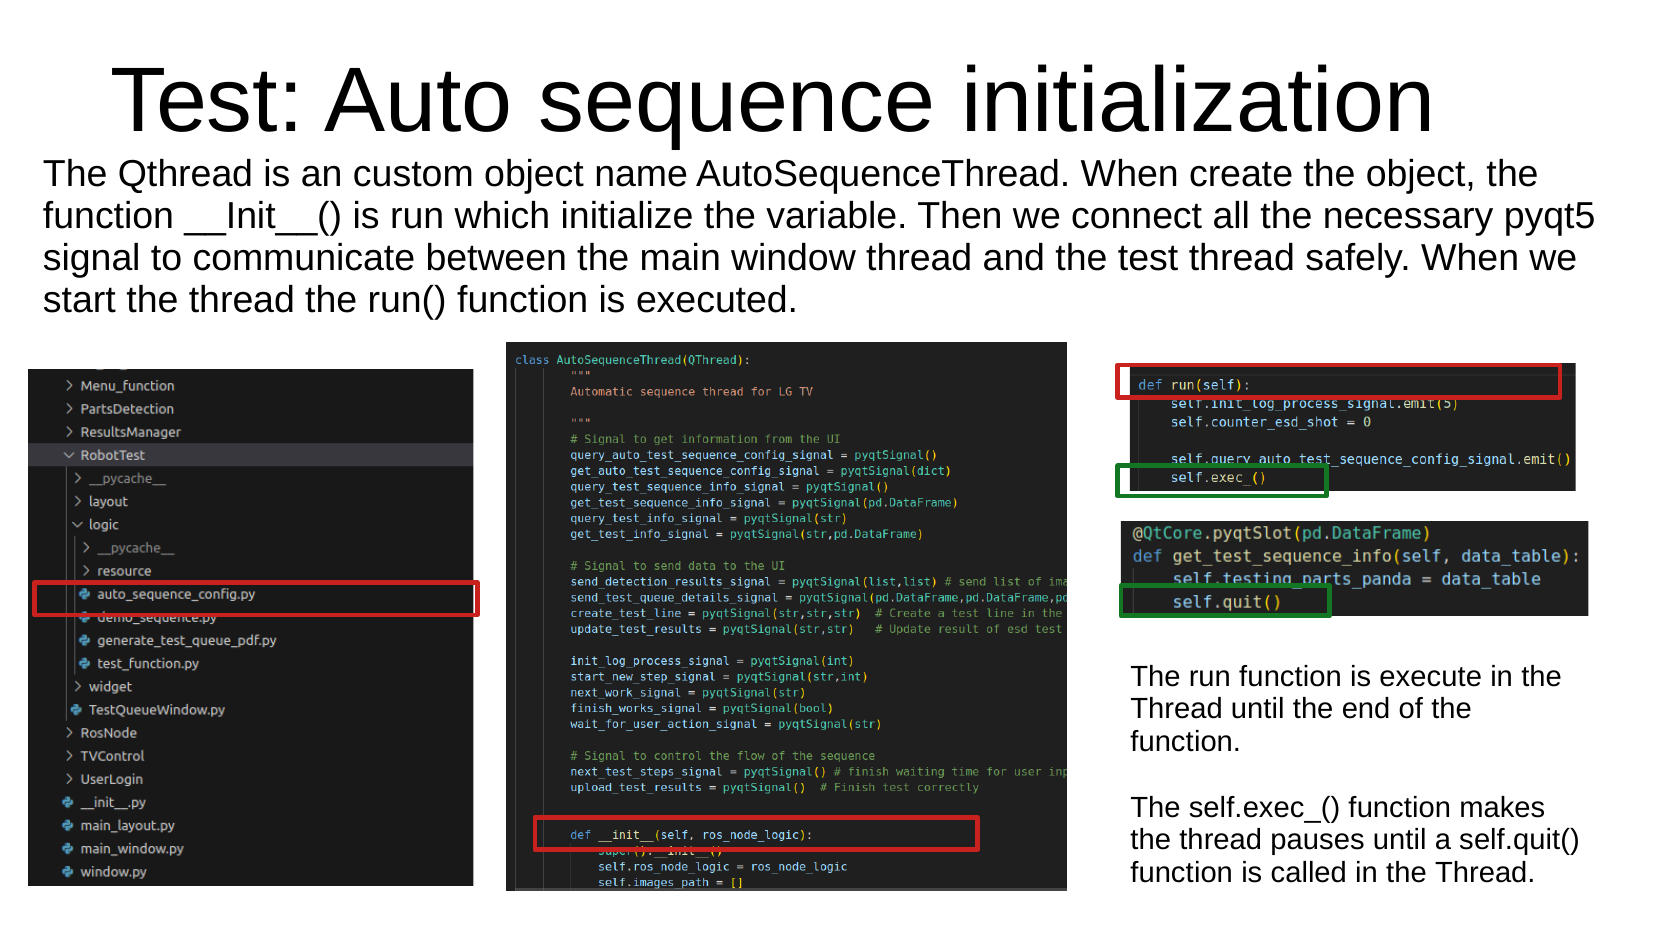

# Test: Auto sequence initialization
The Qthread is an custom object name AutoSequenceThread. When create the object, the function __Init__() is run which initialize the variable. Then we connect all the necessary pyqt5 signal to communicate between the main window thread and the test thread safely. When we start the thread the run() function is executed.
The run function is execute in the Thread until the end of the function.
The self.exec_() function makes the thread pauses until a self.quit() function is called in the Thread.